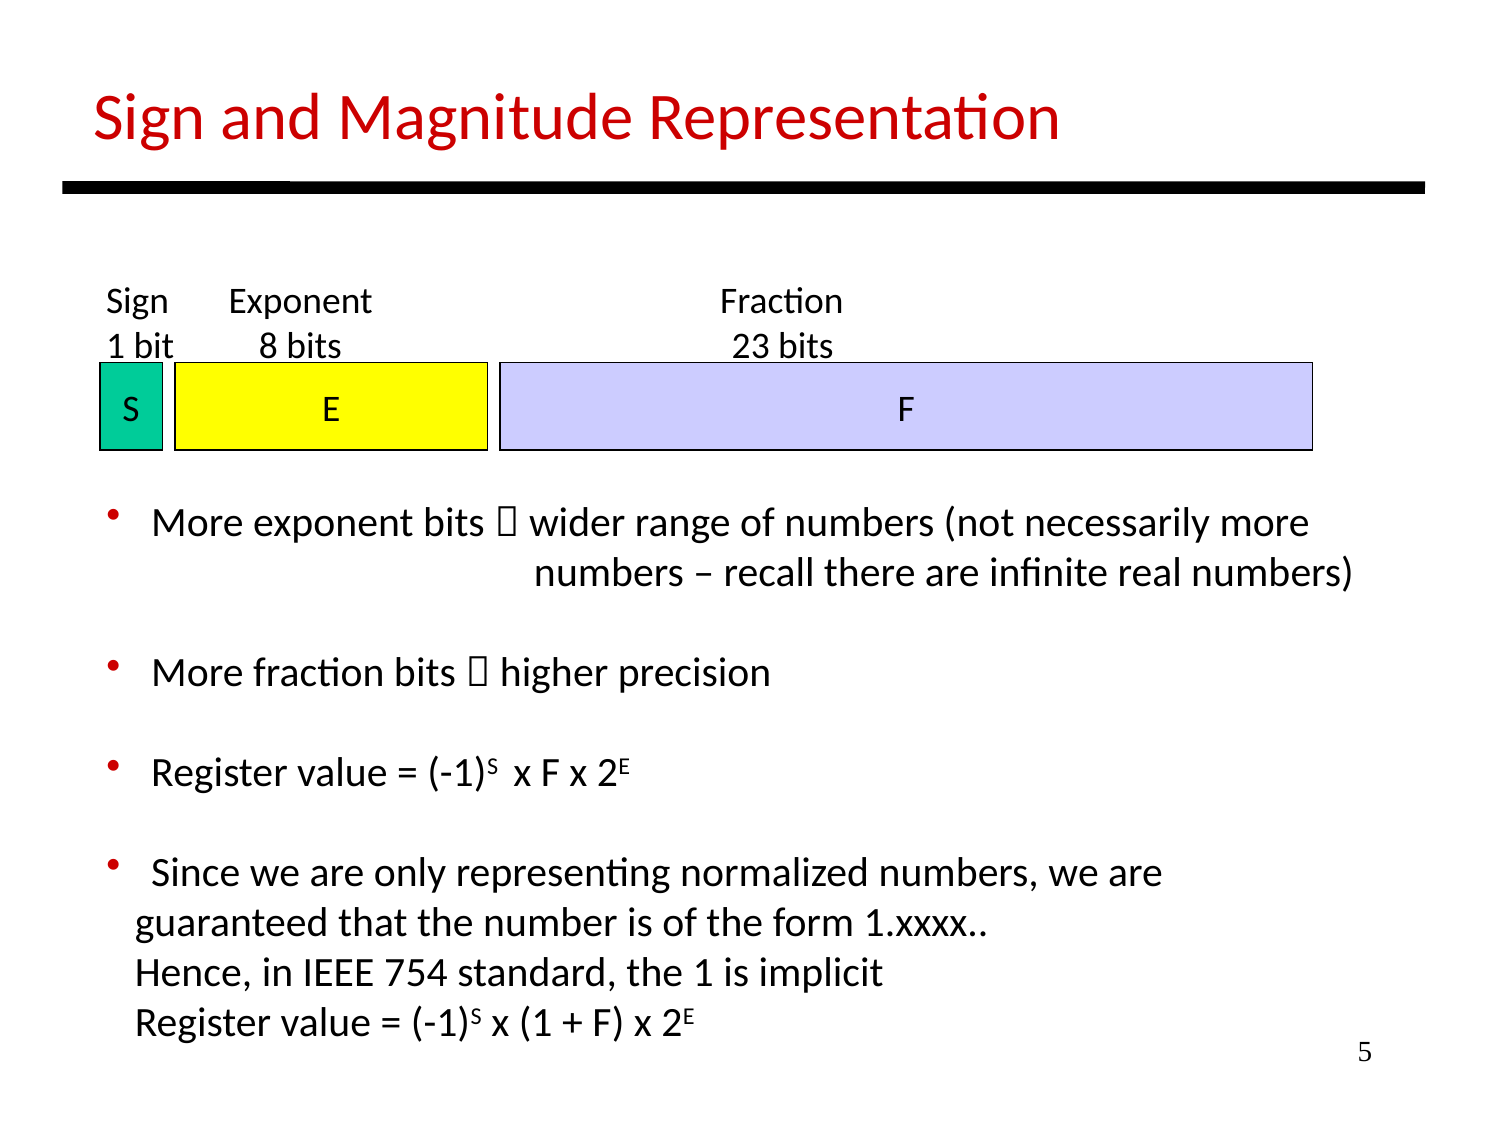

Sign and Magnitude Representation
Sign Exponent Fraction
1 bit 8 bits 23 bits
S
E
F
 More exponent bits  wider range of numbers (not necessarily more
 numbers – recall there are infinite real numbers)
 More fraction bits  higher precision
 Register value = (-1)S x F x 2E
 Since we are only representing normalized numbers, we are
 guaranteed that the number is of the form 1.xxxx..
 Hence, in IEEE 754 standard, the 1 is implicit
 Register value = (-1)S x (1 + F) x 2E
3